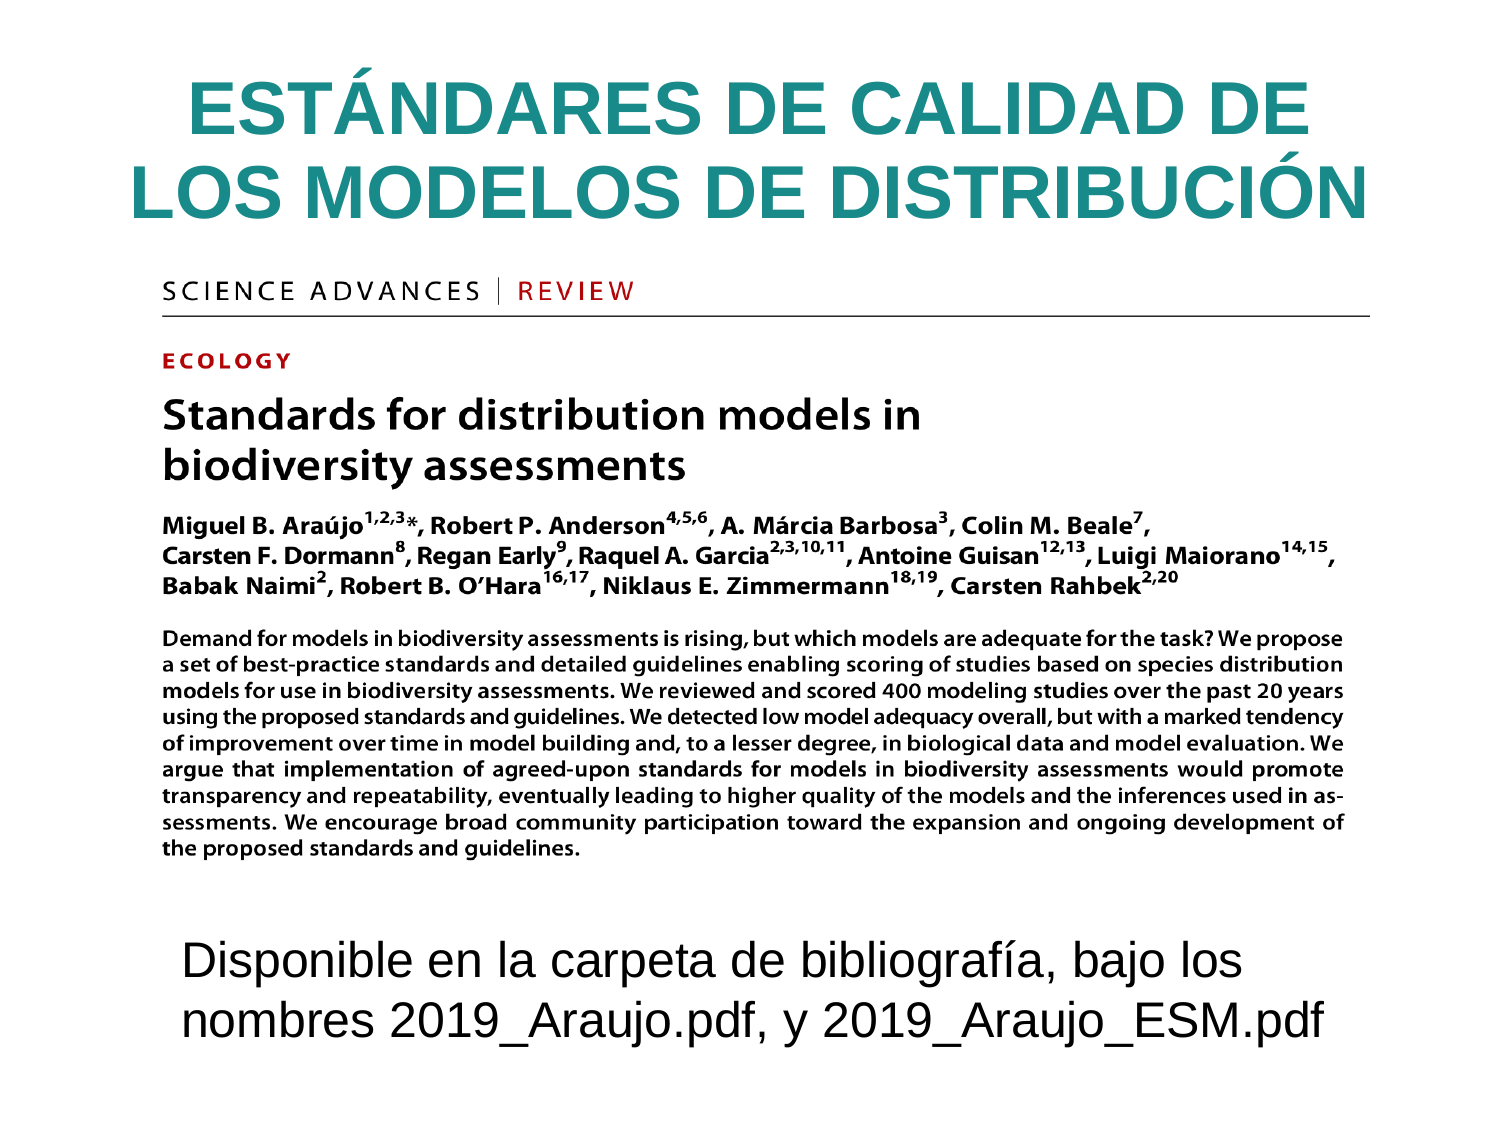

# ESTÁNDARES DE CALIDAD DE LOS MODELOS DE DISTRIBUCIÓN
Disponible en la carpeta de bibliografía, bajo los nombres 2019_Araujo.pdf, y 2019_Araujo_ESM.pdf